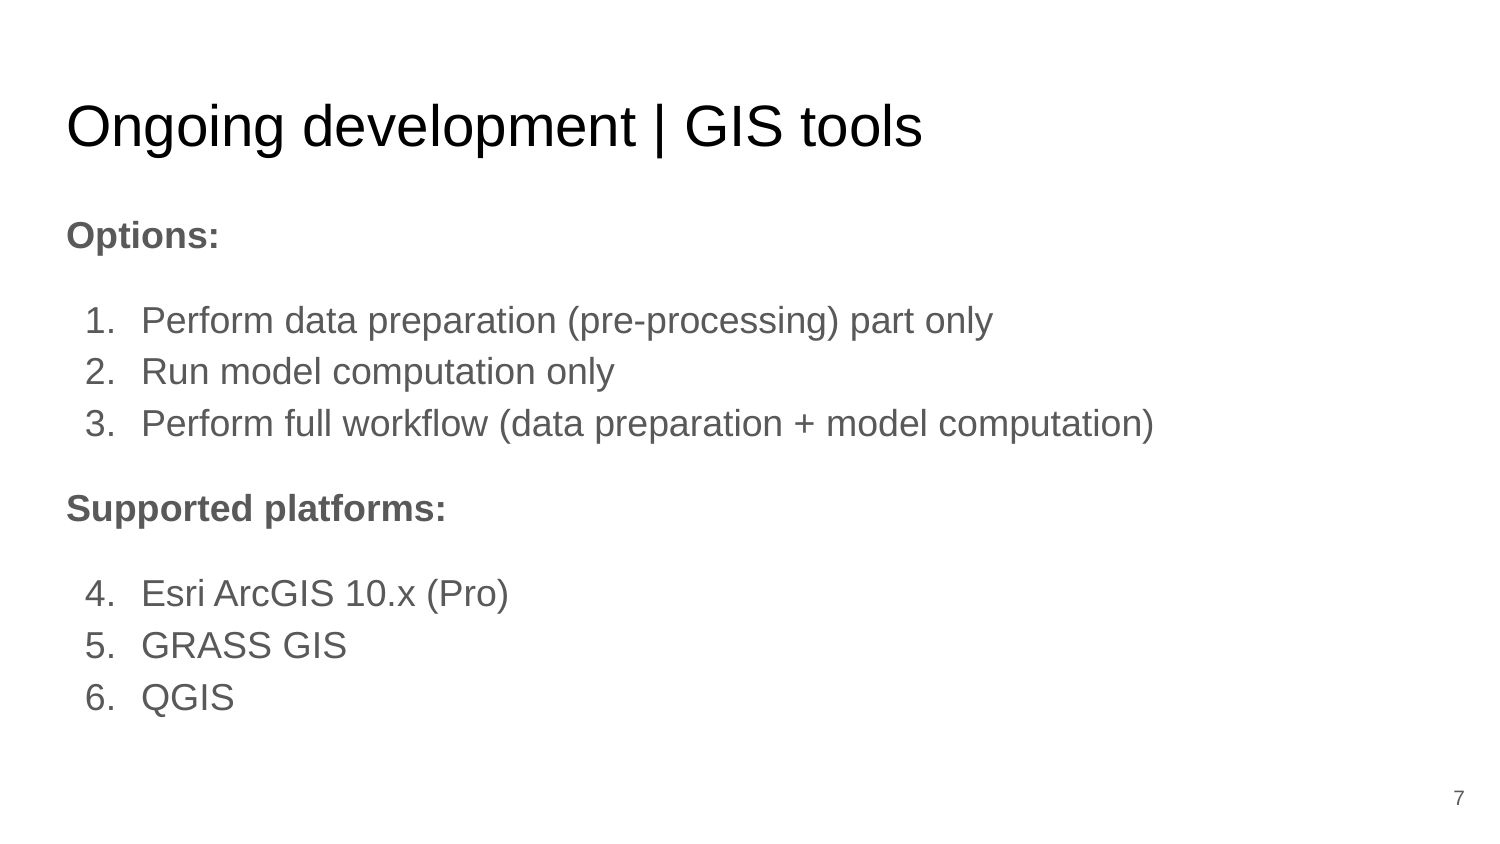

# Ongoing development | GIS tools
Options:
Perform data preparation (pre-processing) part only
Run model computation only
Perform full workflow (data preparation + model computation)
Supported platforms:
Esri ArcGIS 10.x (Pro)
GRASS GIS
QGIS